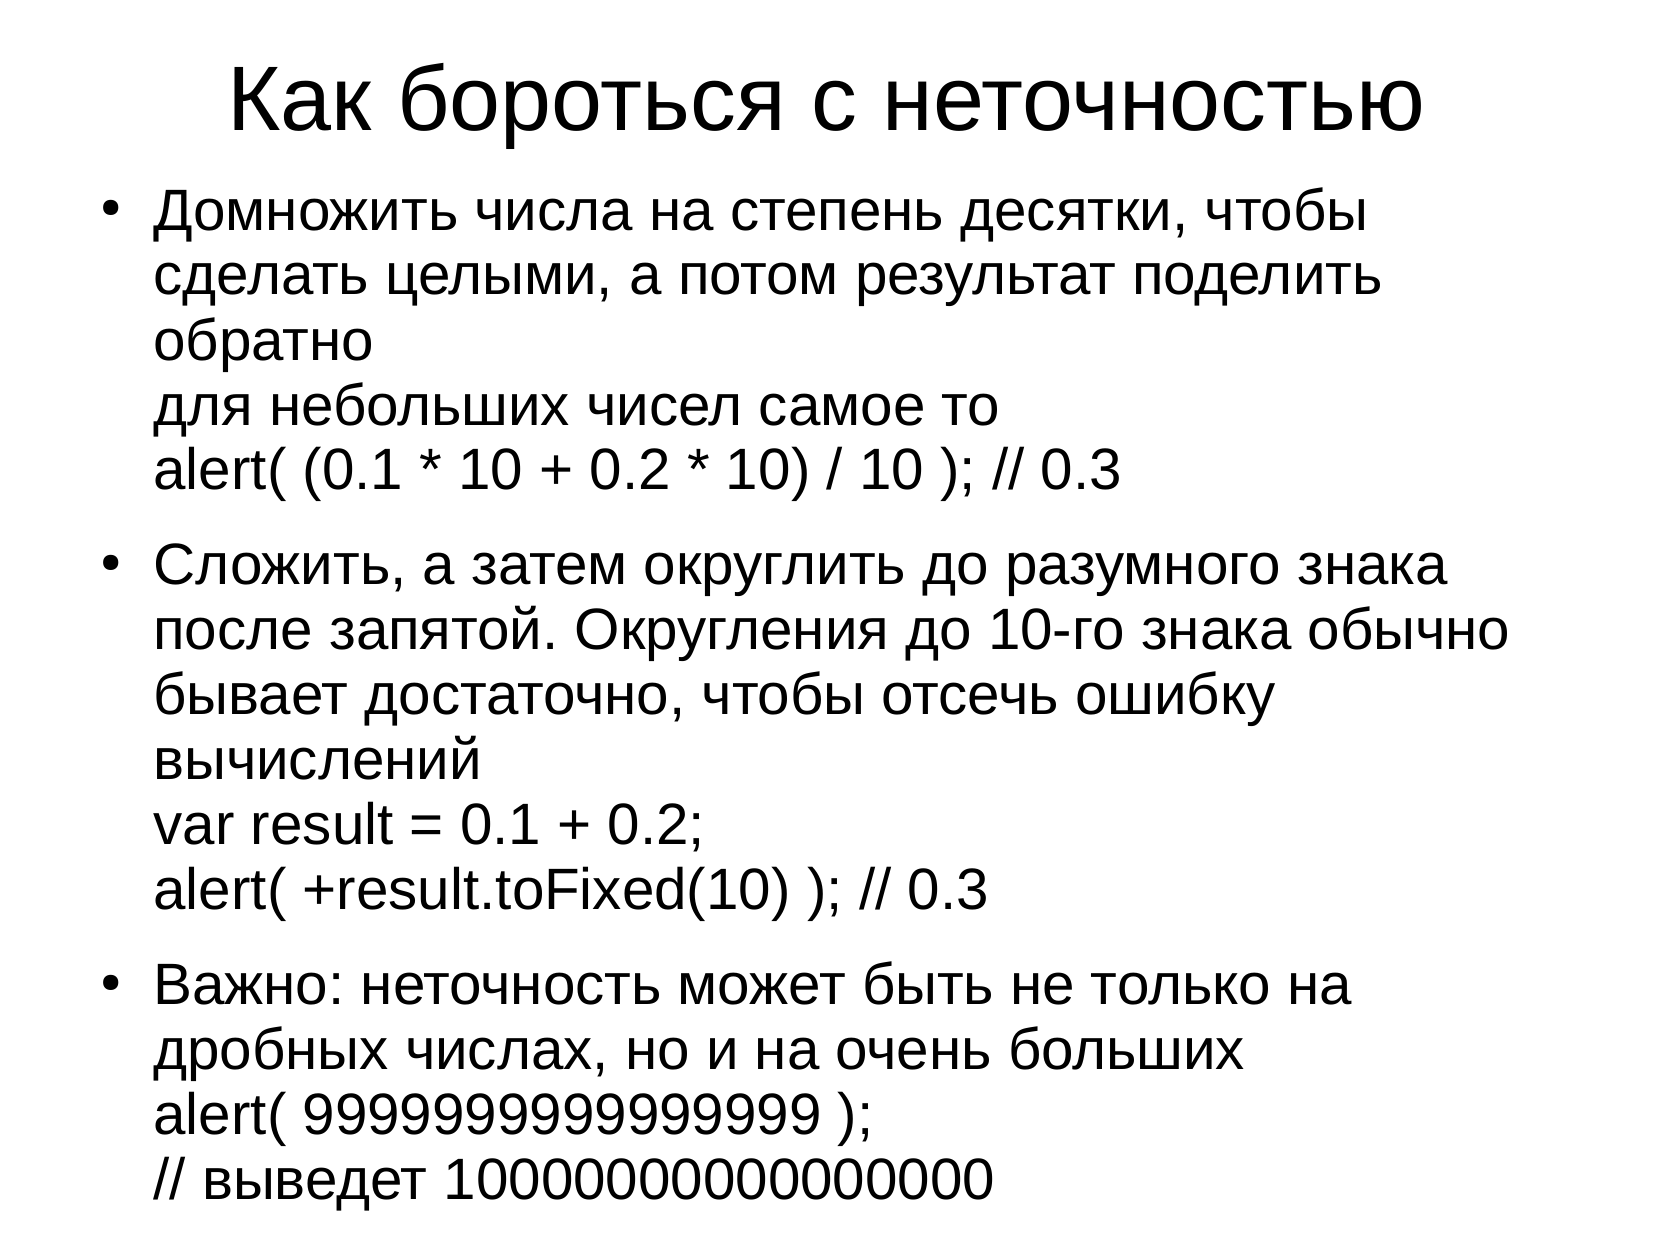

# Как бороться с неточностью
Домножить числа на степень десятки, чтобы сделать целыми, а потом результат поделить обратно
для небольших чисел самое то
alert( (0.1 * 10 + 0.2 * 10) / 10 ); // 0.3
Сложить, а затем округлить до разумного знака после запятой. Округления до 10-го знака обычно бывает достаточно, чтобы отсечь ошибку вычислений
var result = 0.1 + 0.2;
alert( +result.toFixed(10) ); // 0.3
Важно: неточность может быть не только на дробных числах, но и на очень больших
alert( 9999999999999999 );
// выведет 10000000000000000